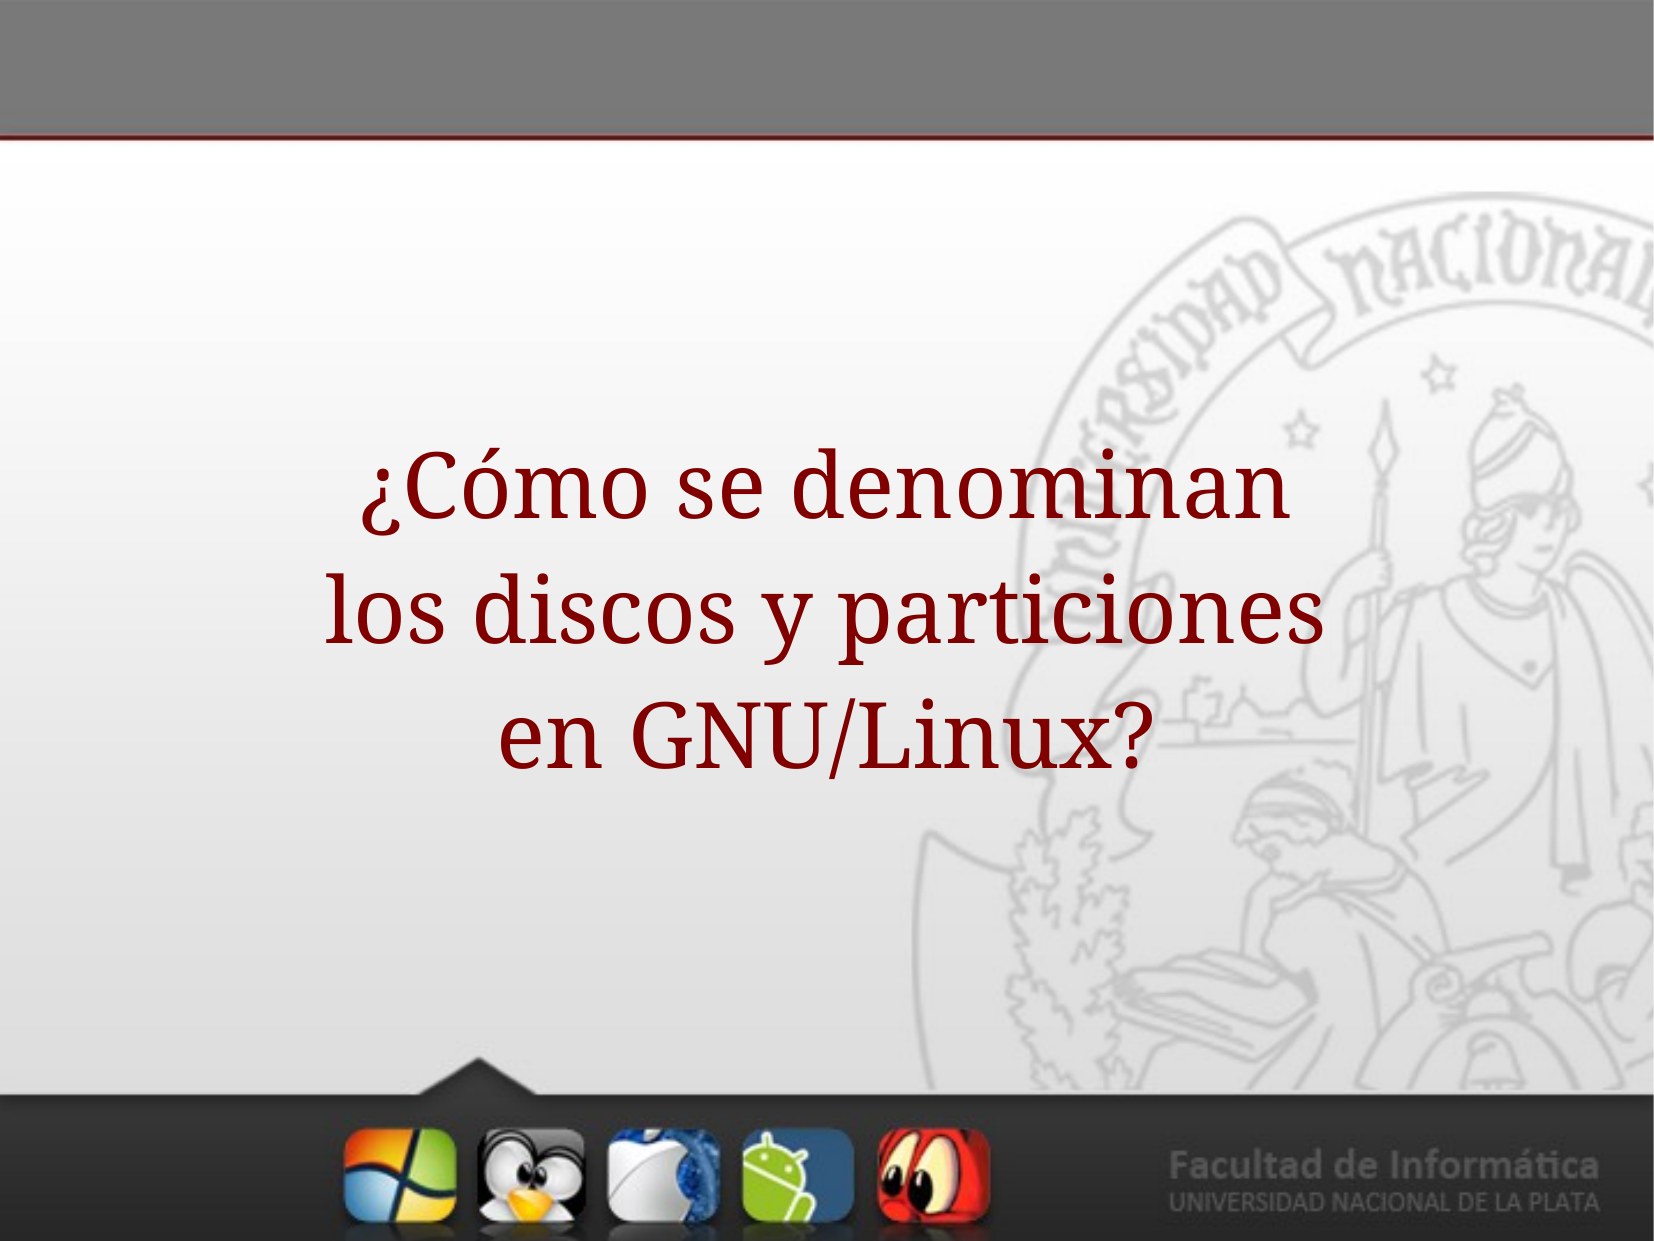

# ¿Cómo se denominan
los discos y particiones
en GNU/Linux?